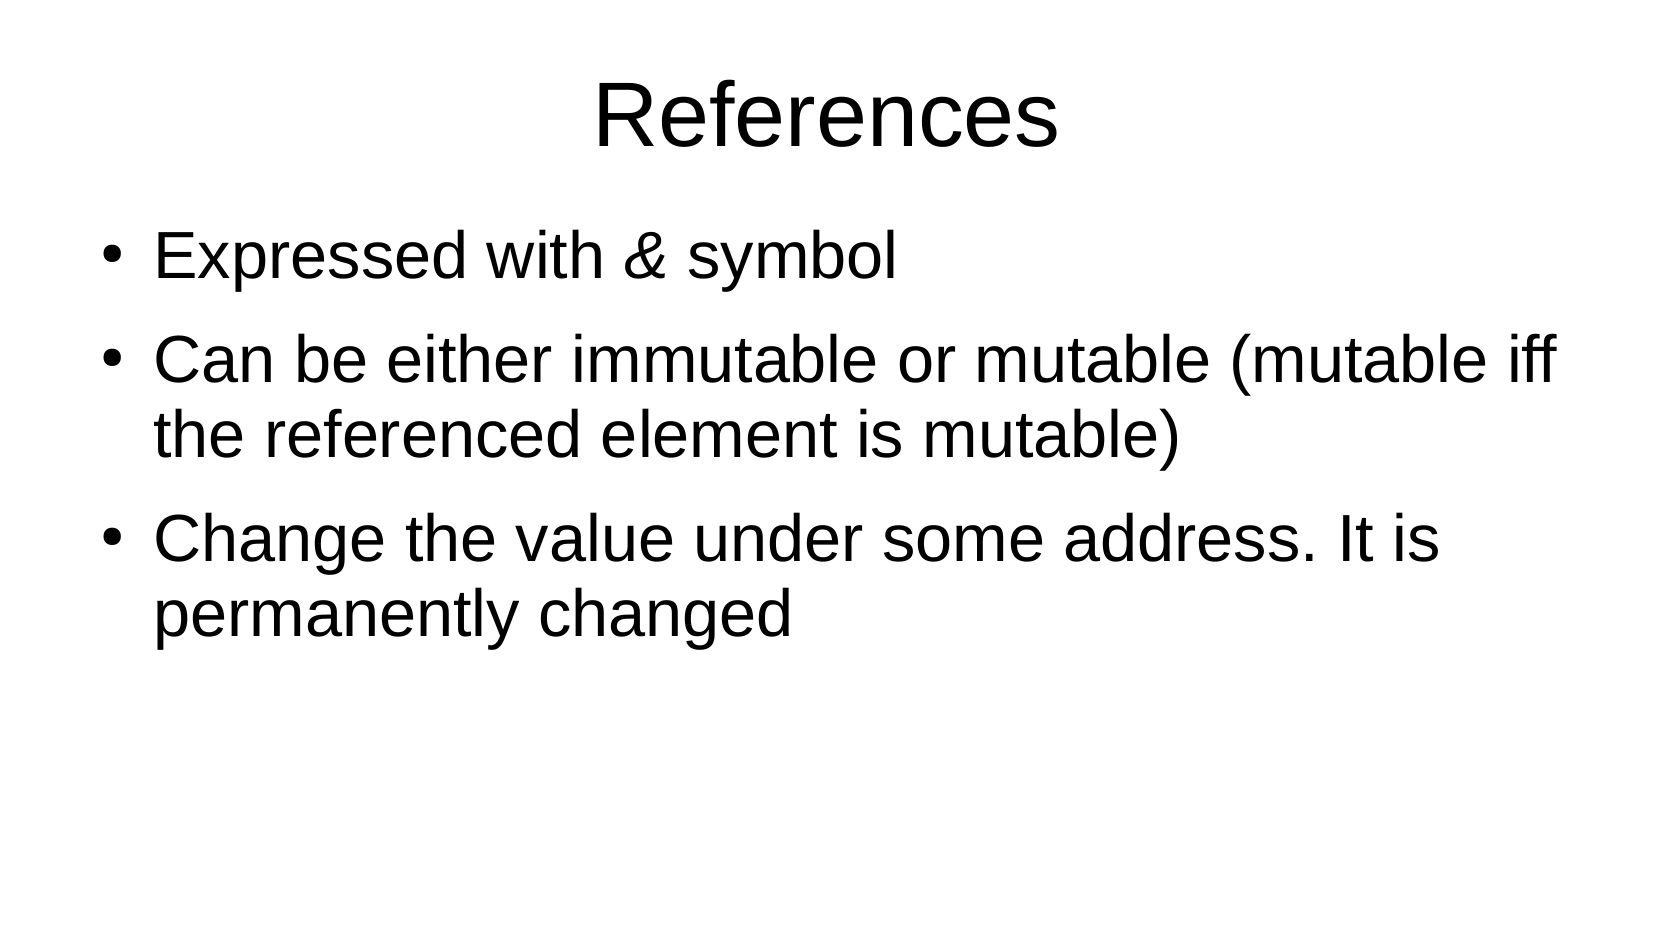

# References
Expressed with & symbol
Can be either immutable or mutable (mutable iff the referenced element is mutable)
Change the value under some address. It is permanently changed